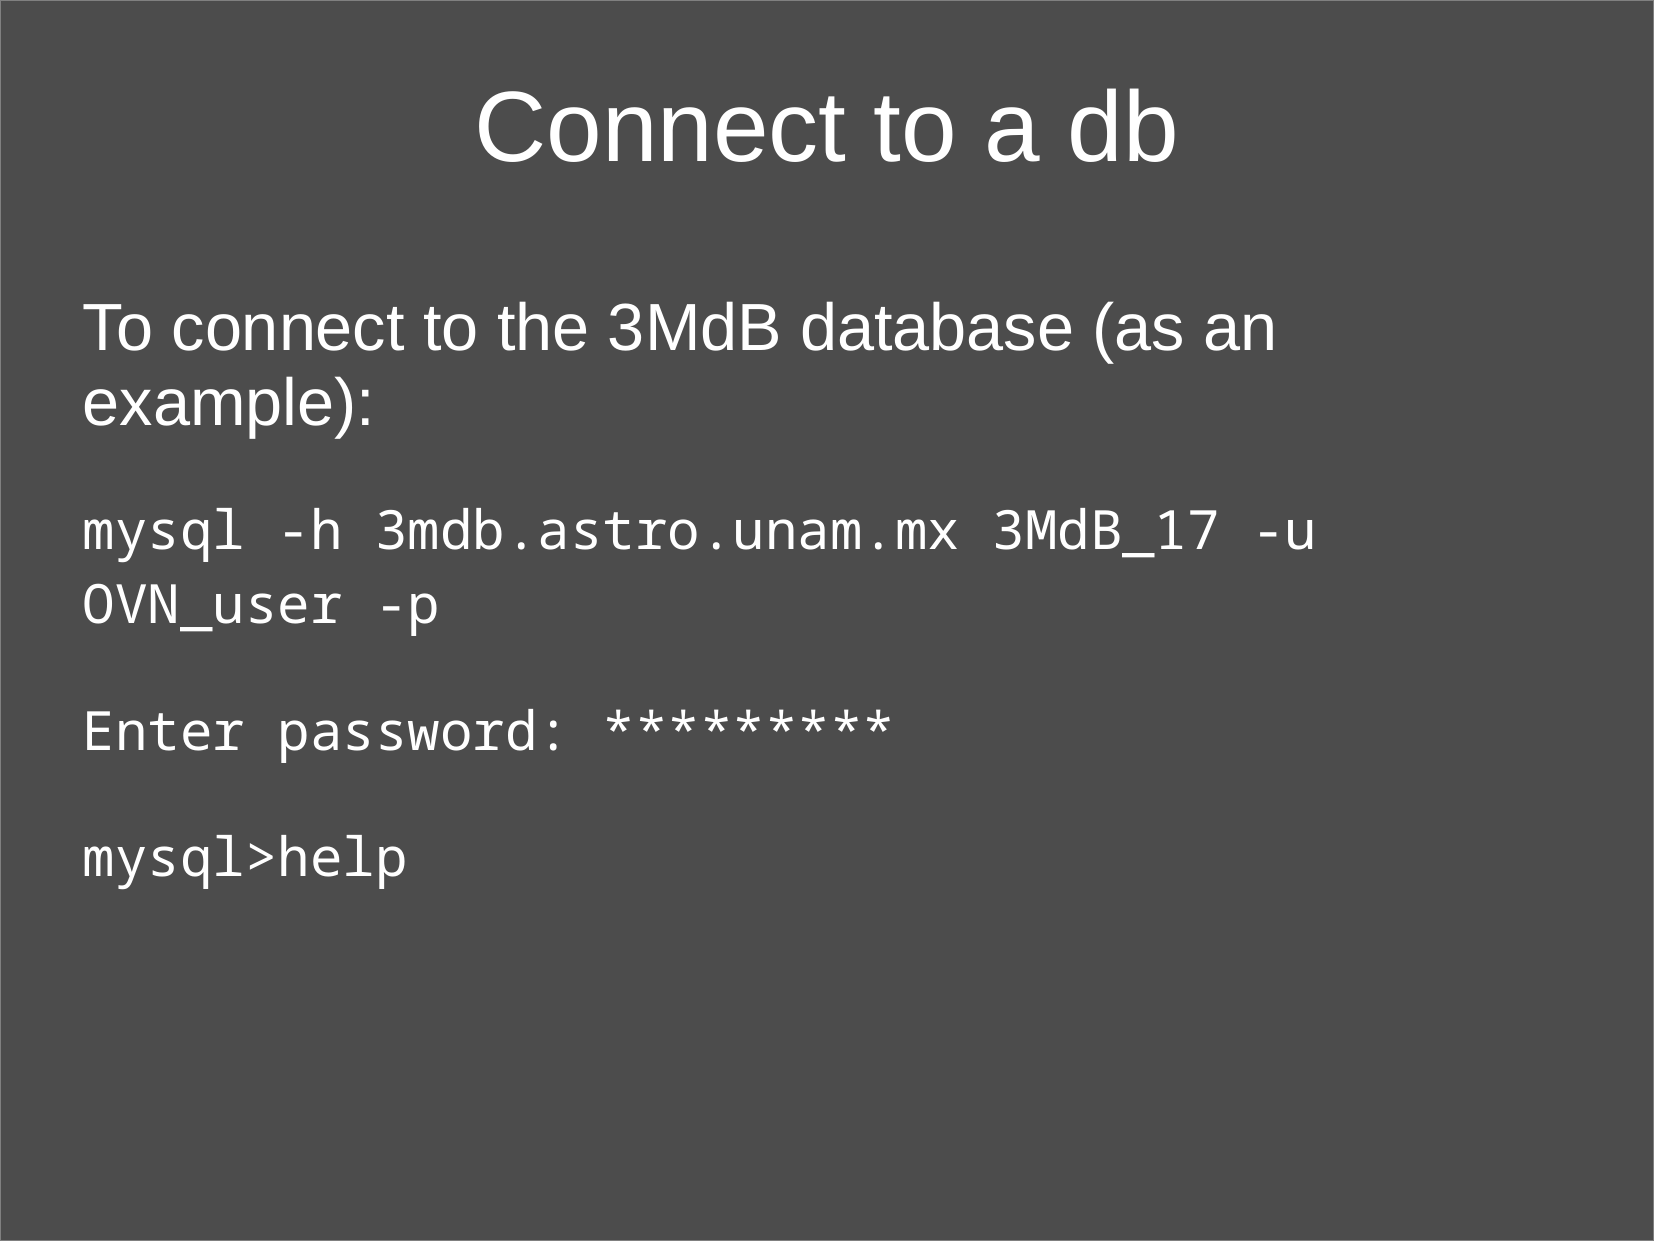

# Connect to a db
To connect to the 3MdB database (as an example):
mysql -h 3mdb.astro.unam.mx 3MdB_17 -u OVN_user -p
Enter password: *********
mysql>help